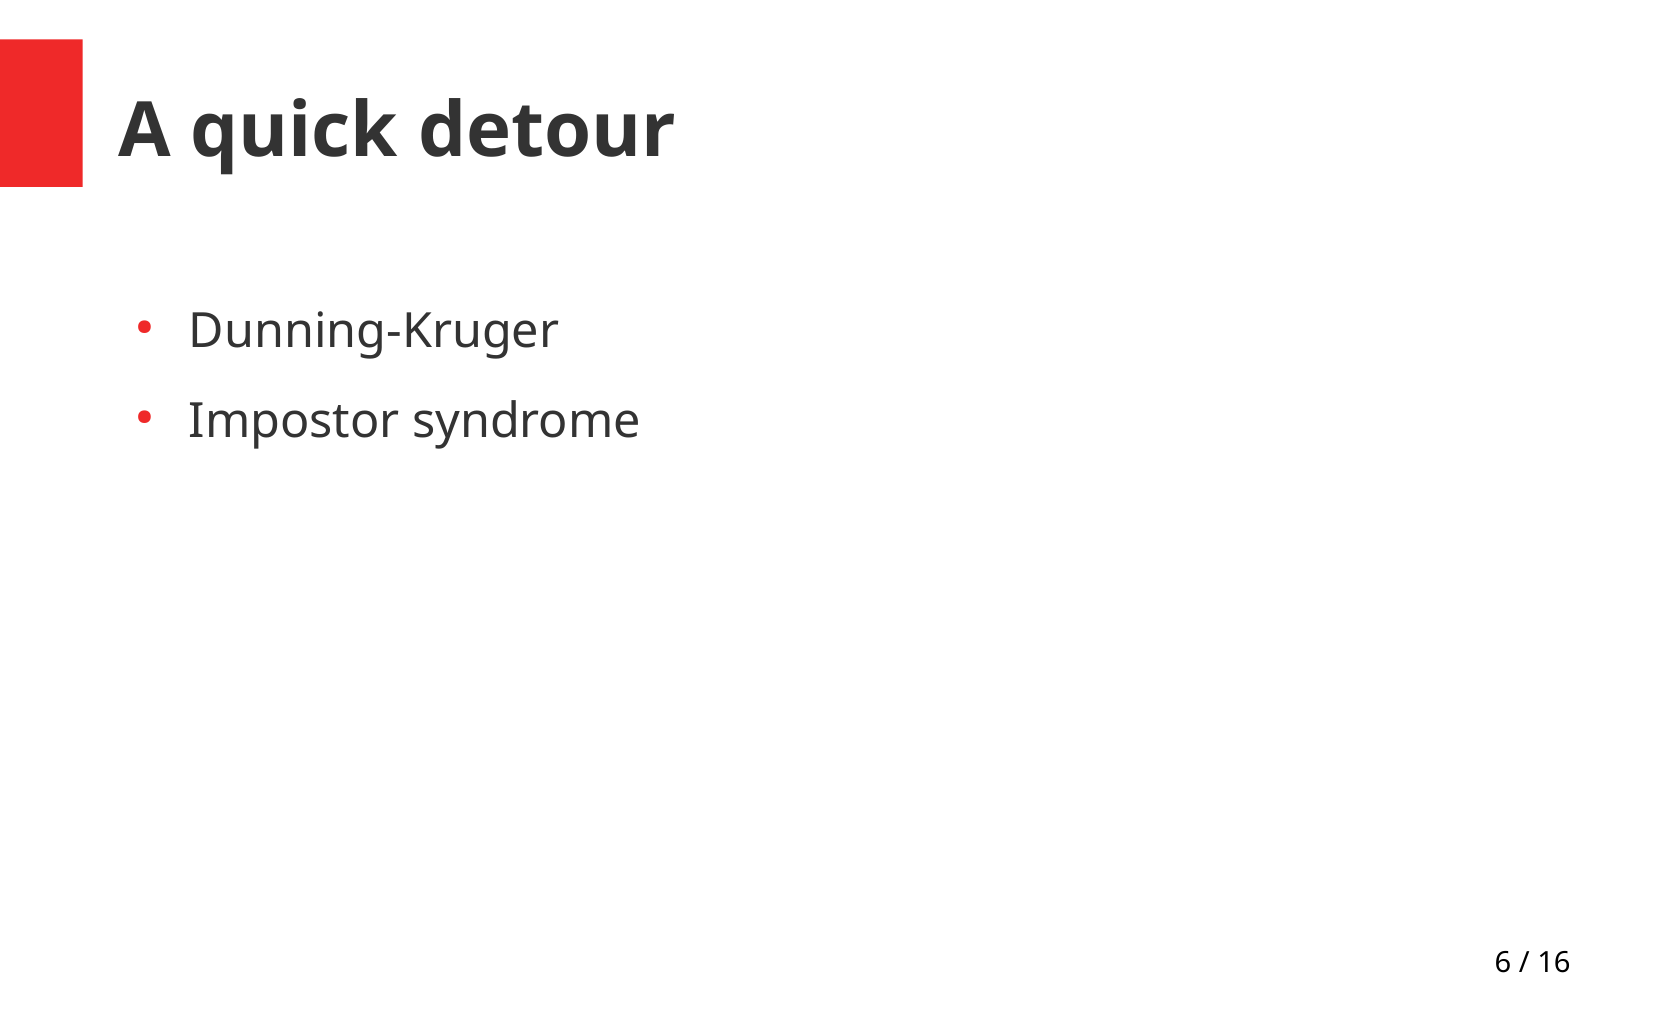

# A quick detour
Dunning-Kruger
Impostor syndrome
6